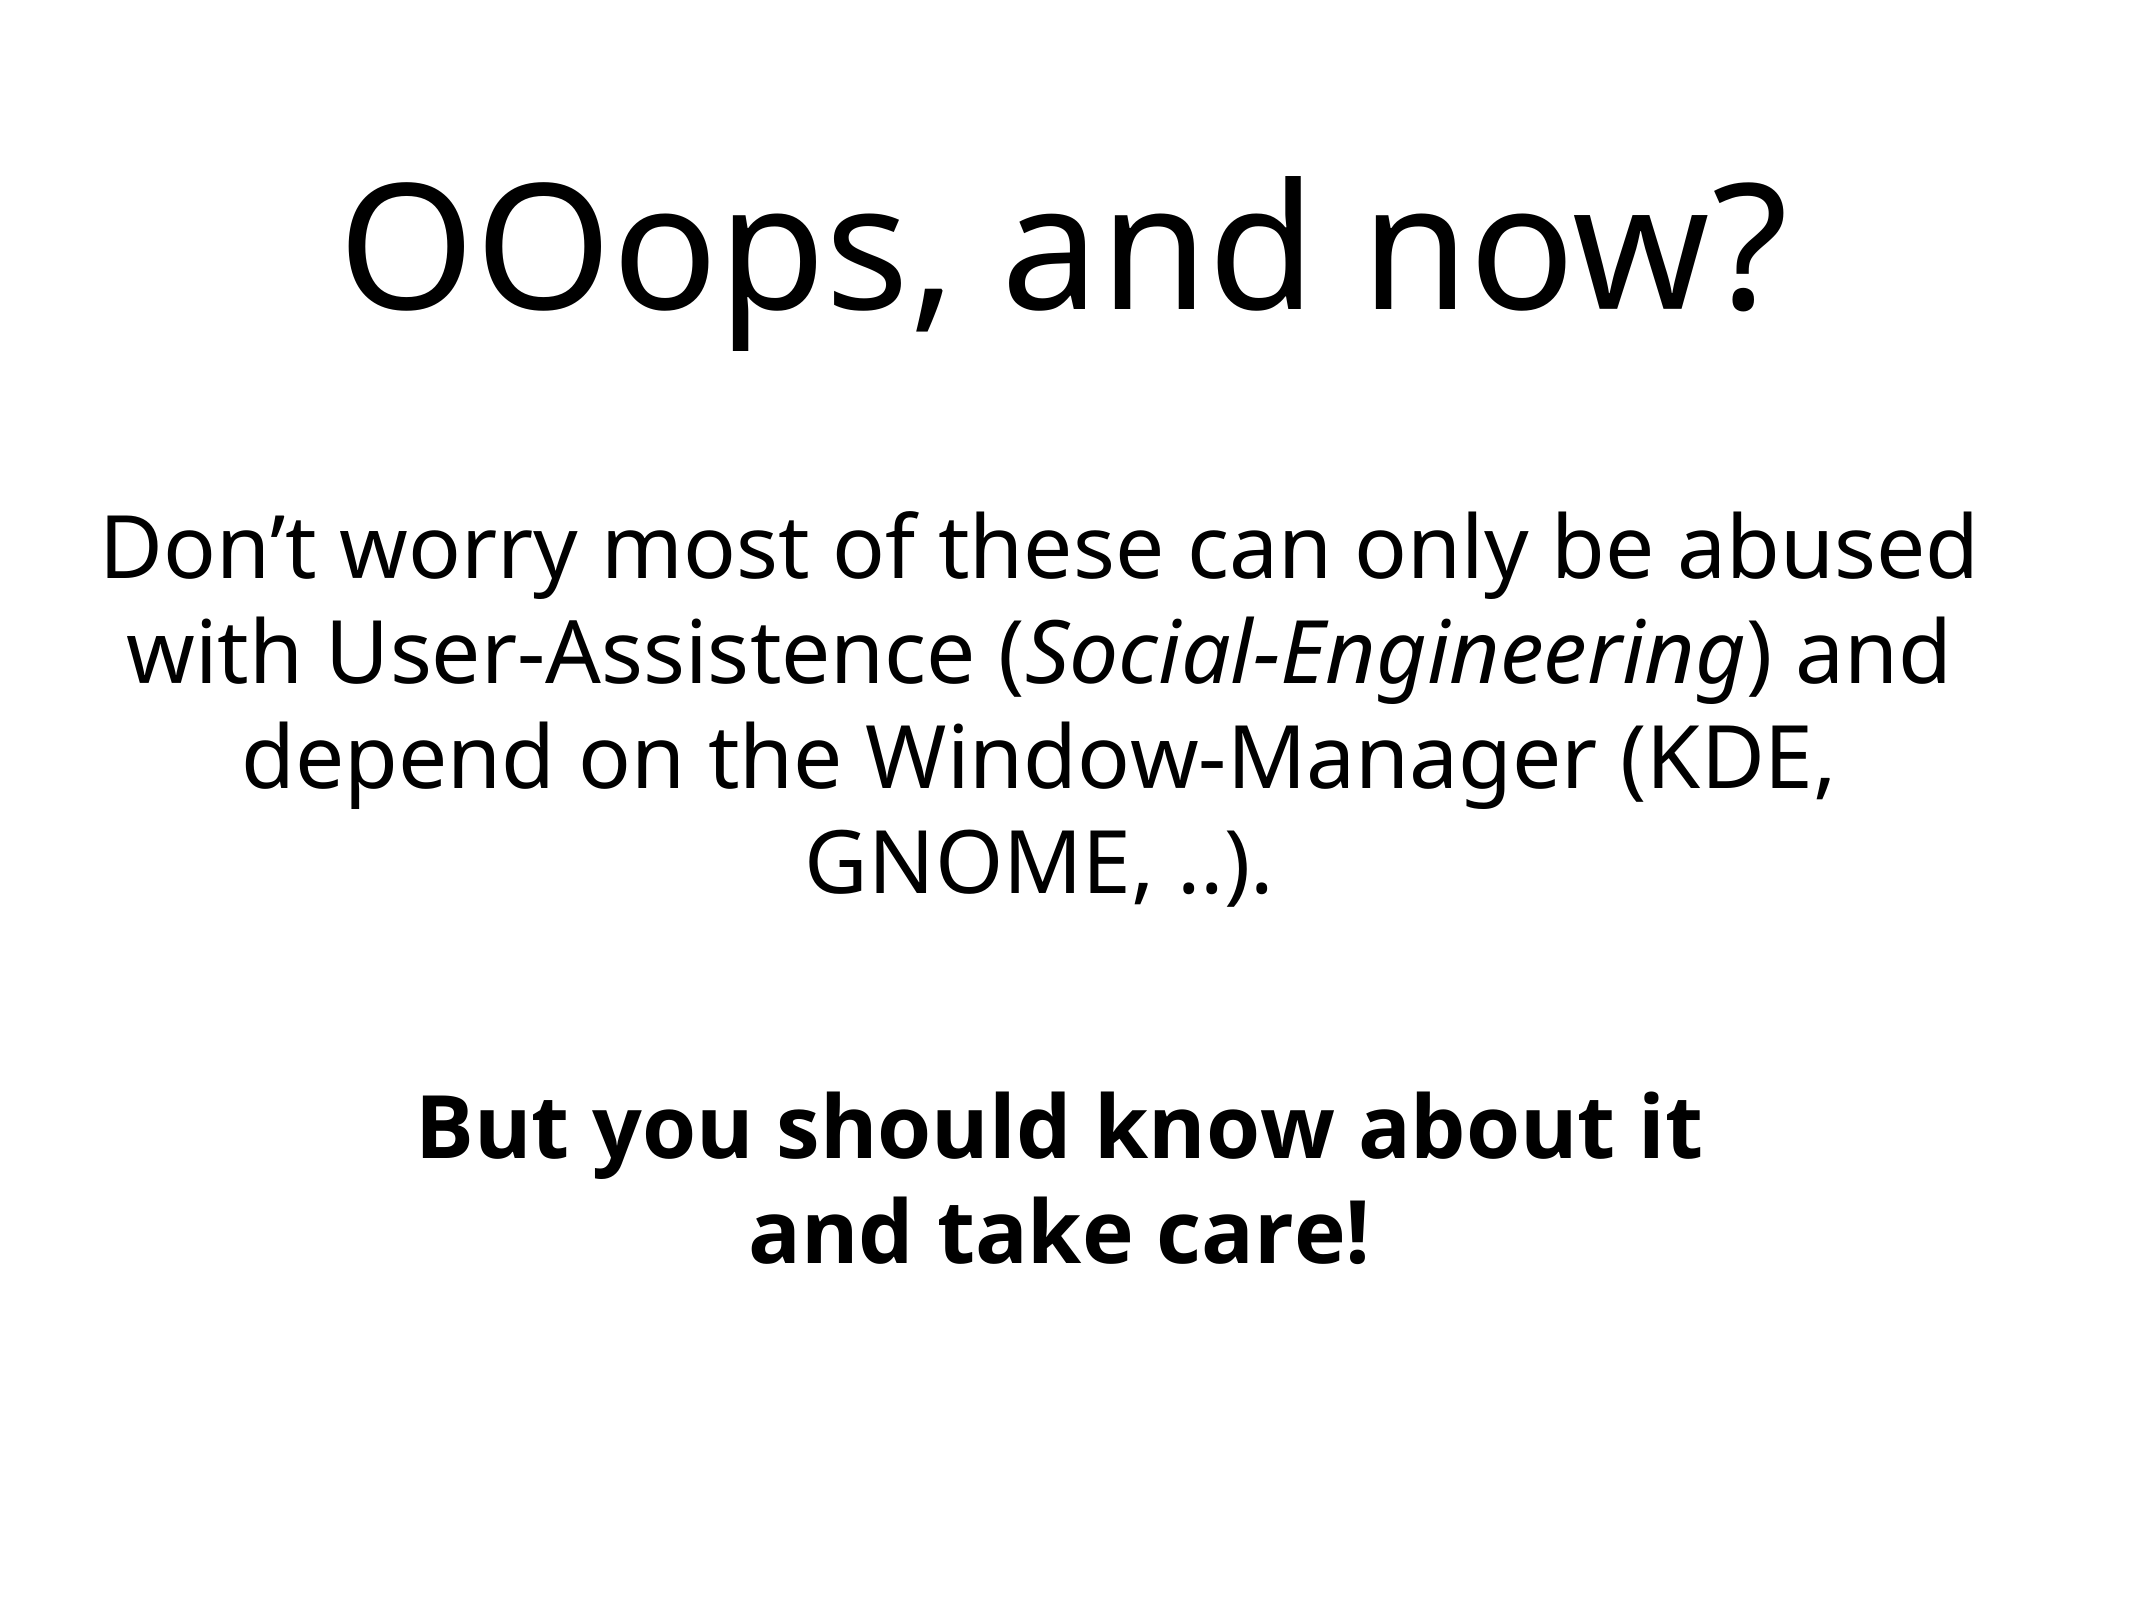

# OOops, and now?
Don’t worry most of these can only be abused with User-Assistence (Social-Engineering) and depend on the Window-Manager (KDE, GNOME, ..).
But you should know about it and take care!